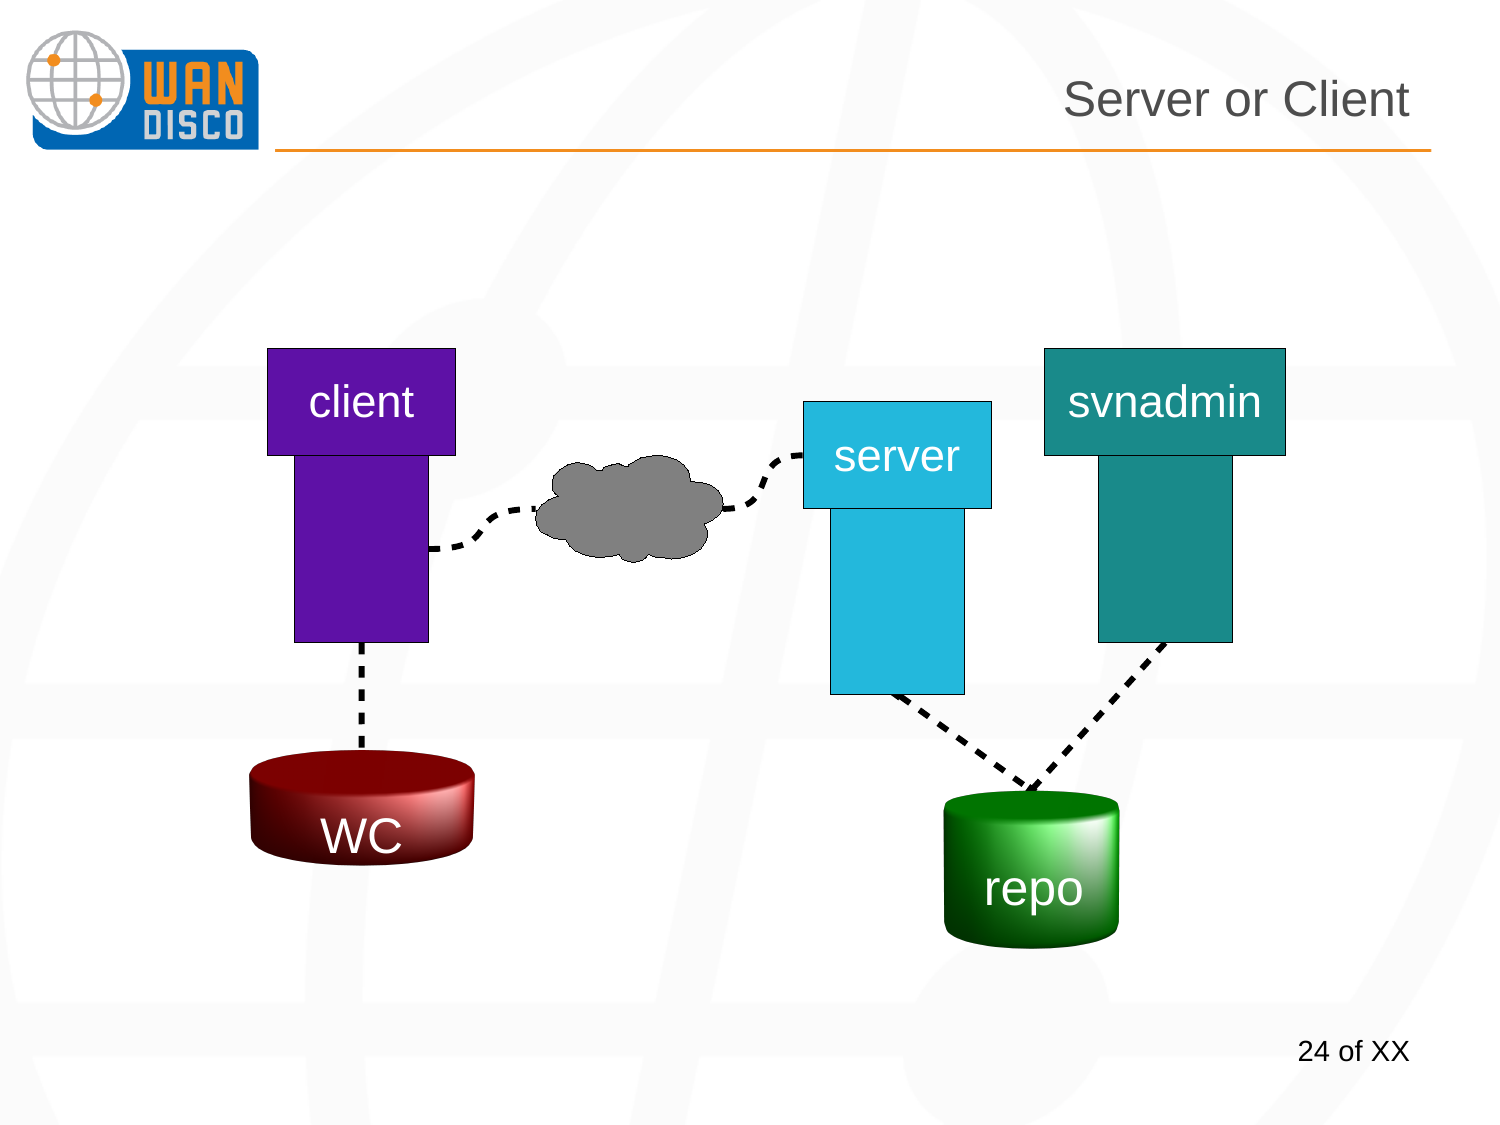

# Server or Client
client
svnadmin
server
WC
repo
24